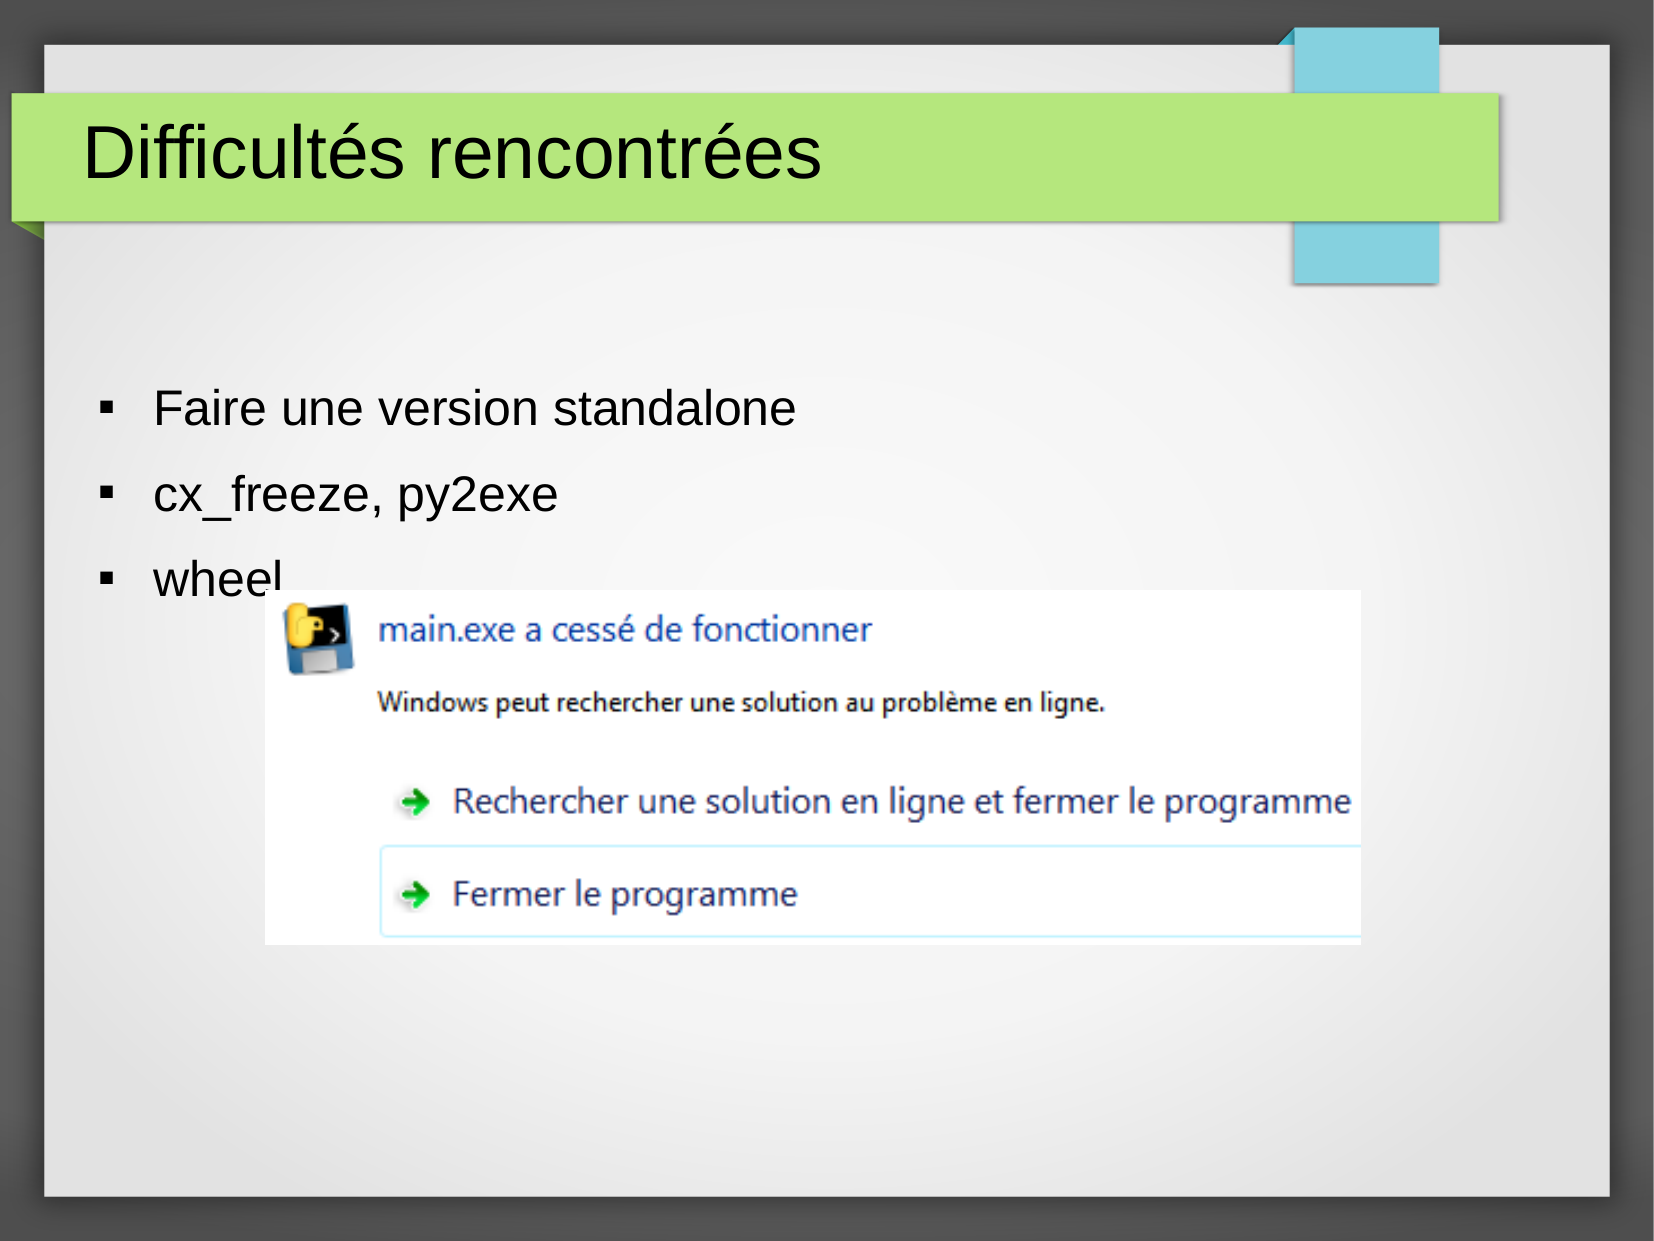

# Difficultés rencontrées
Faire une version standalone
cx_freeze, py2exe
wheel